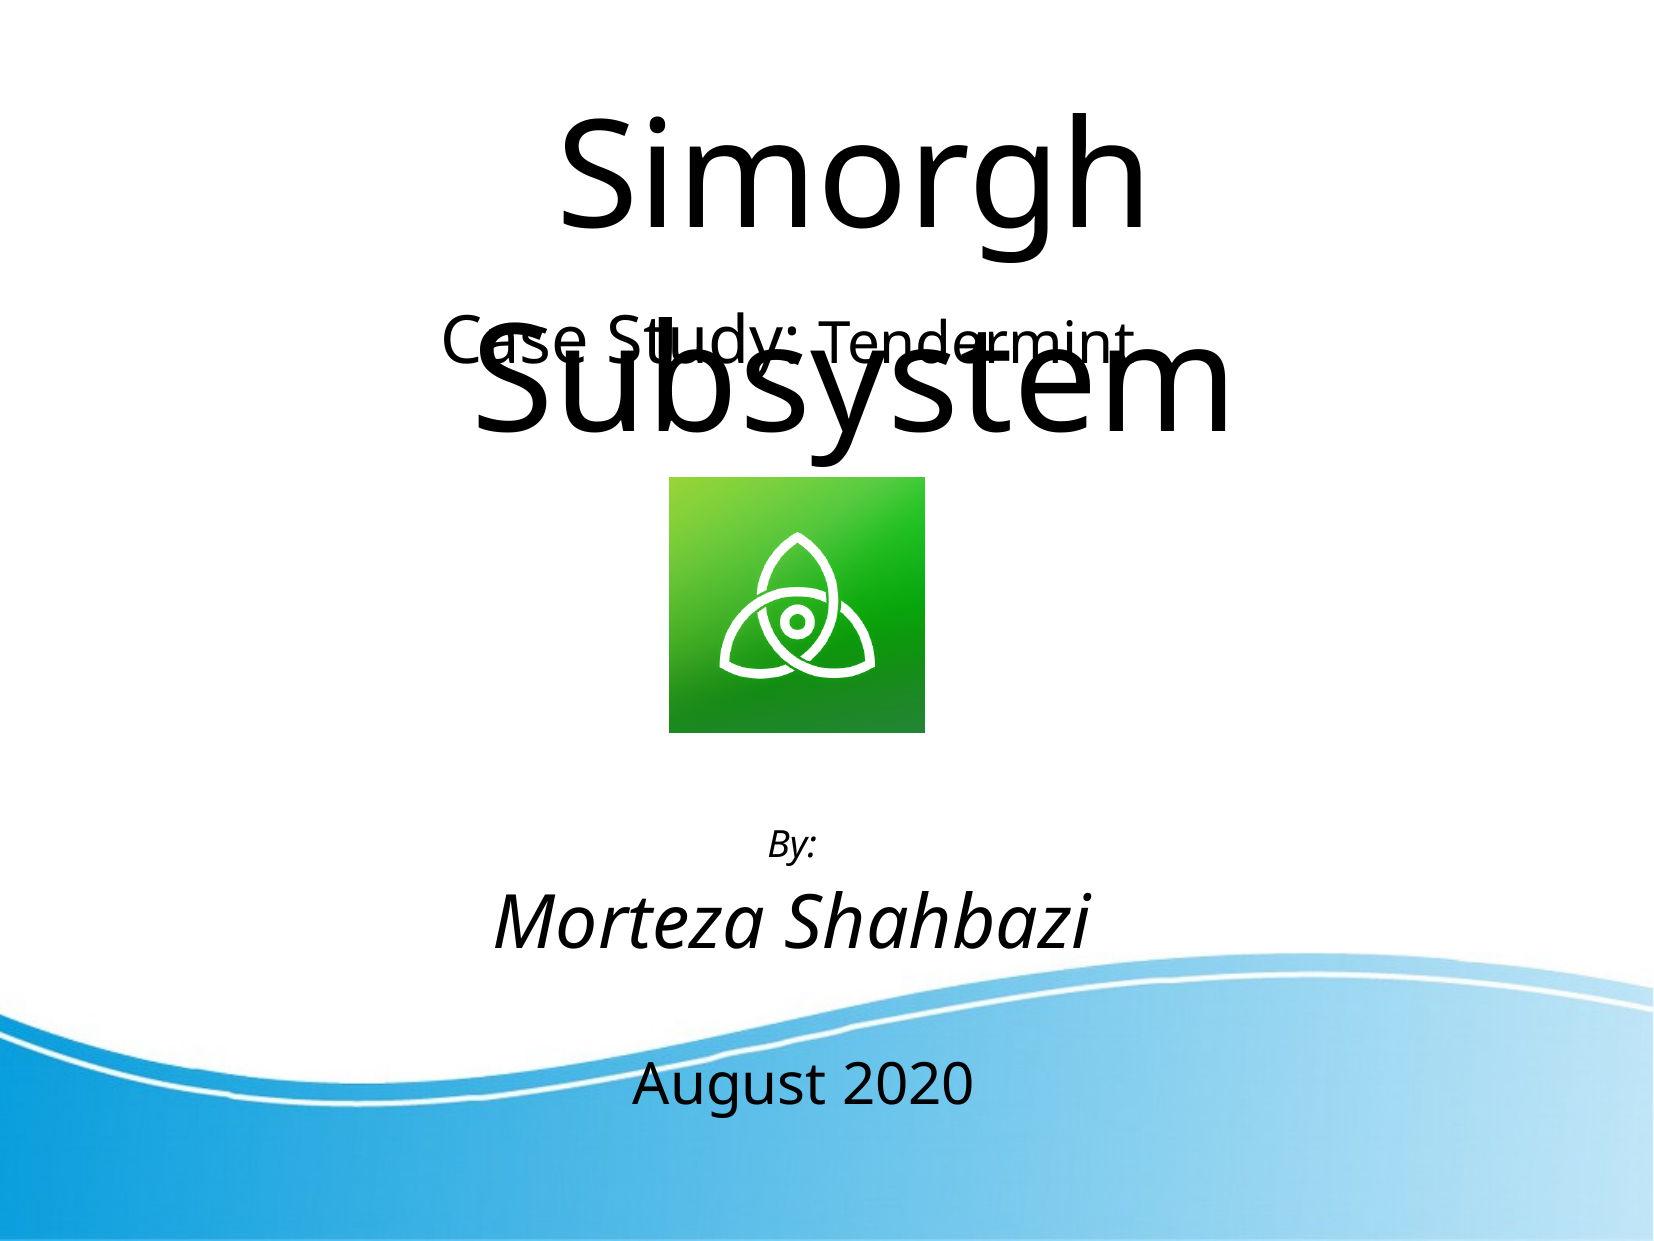

Simorgh Subsystem
Case Study: Tendermint
# By: Morteza Shahbazi
August 2020